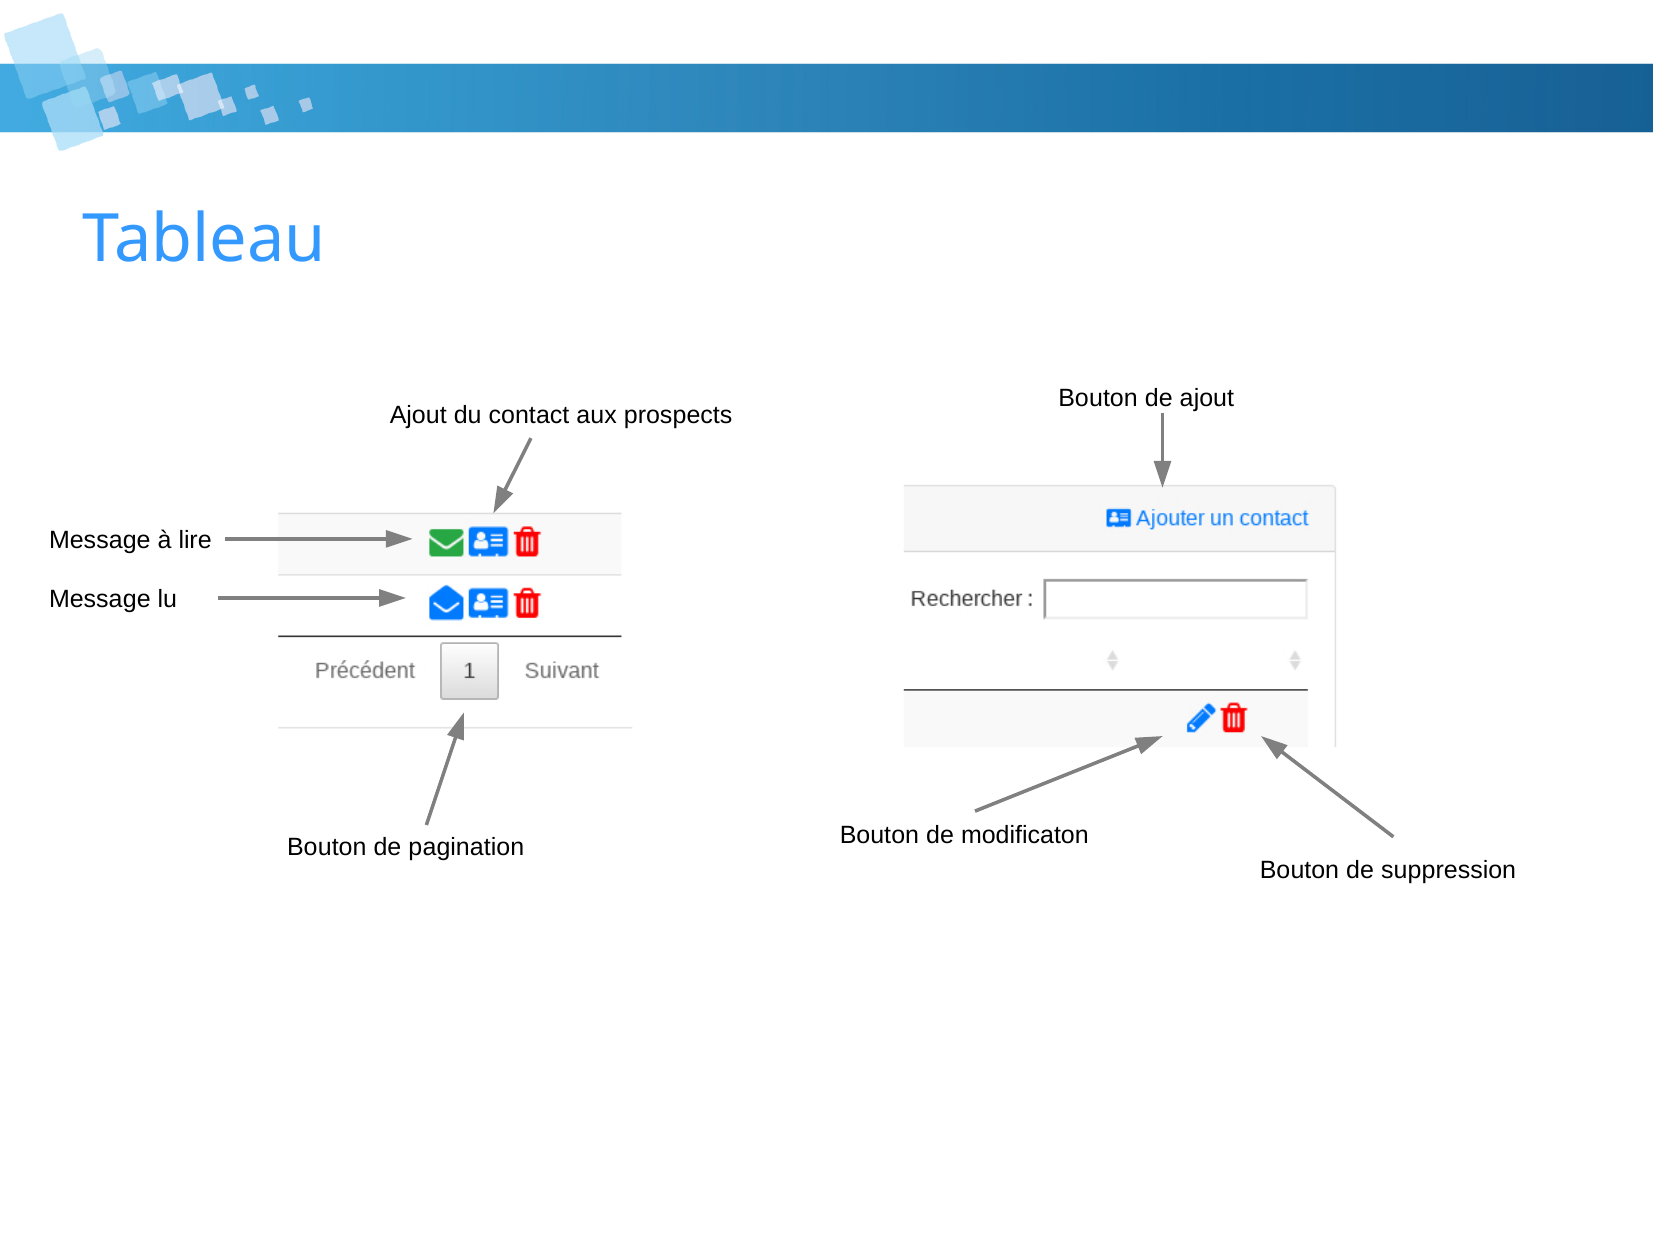

# Tableau
Bouton de ajout
Ajout du contact aux prospects
Message à lire
Message lu
Bouton de modificaton
Bouton de pagination
Bouton de suppression